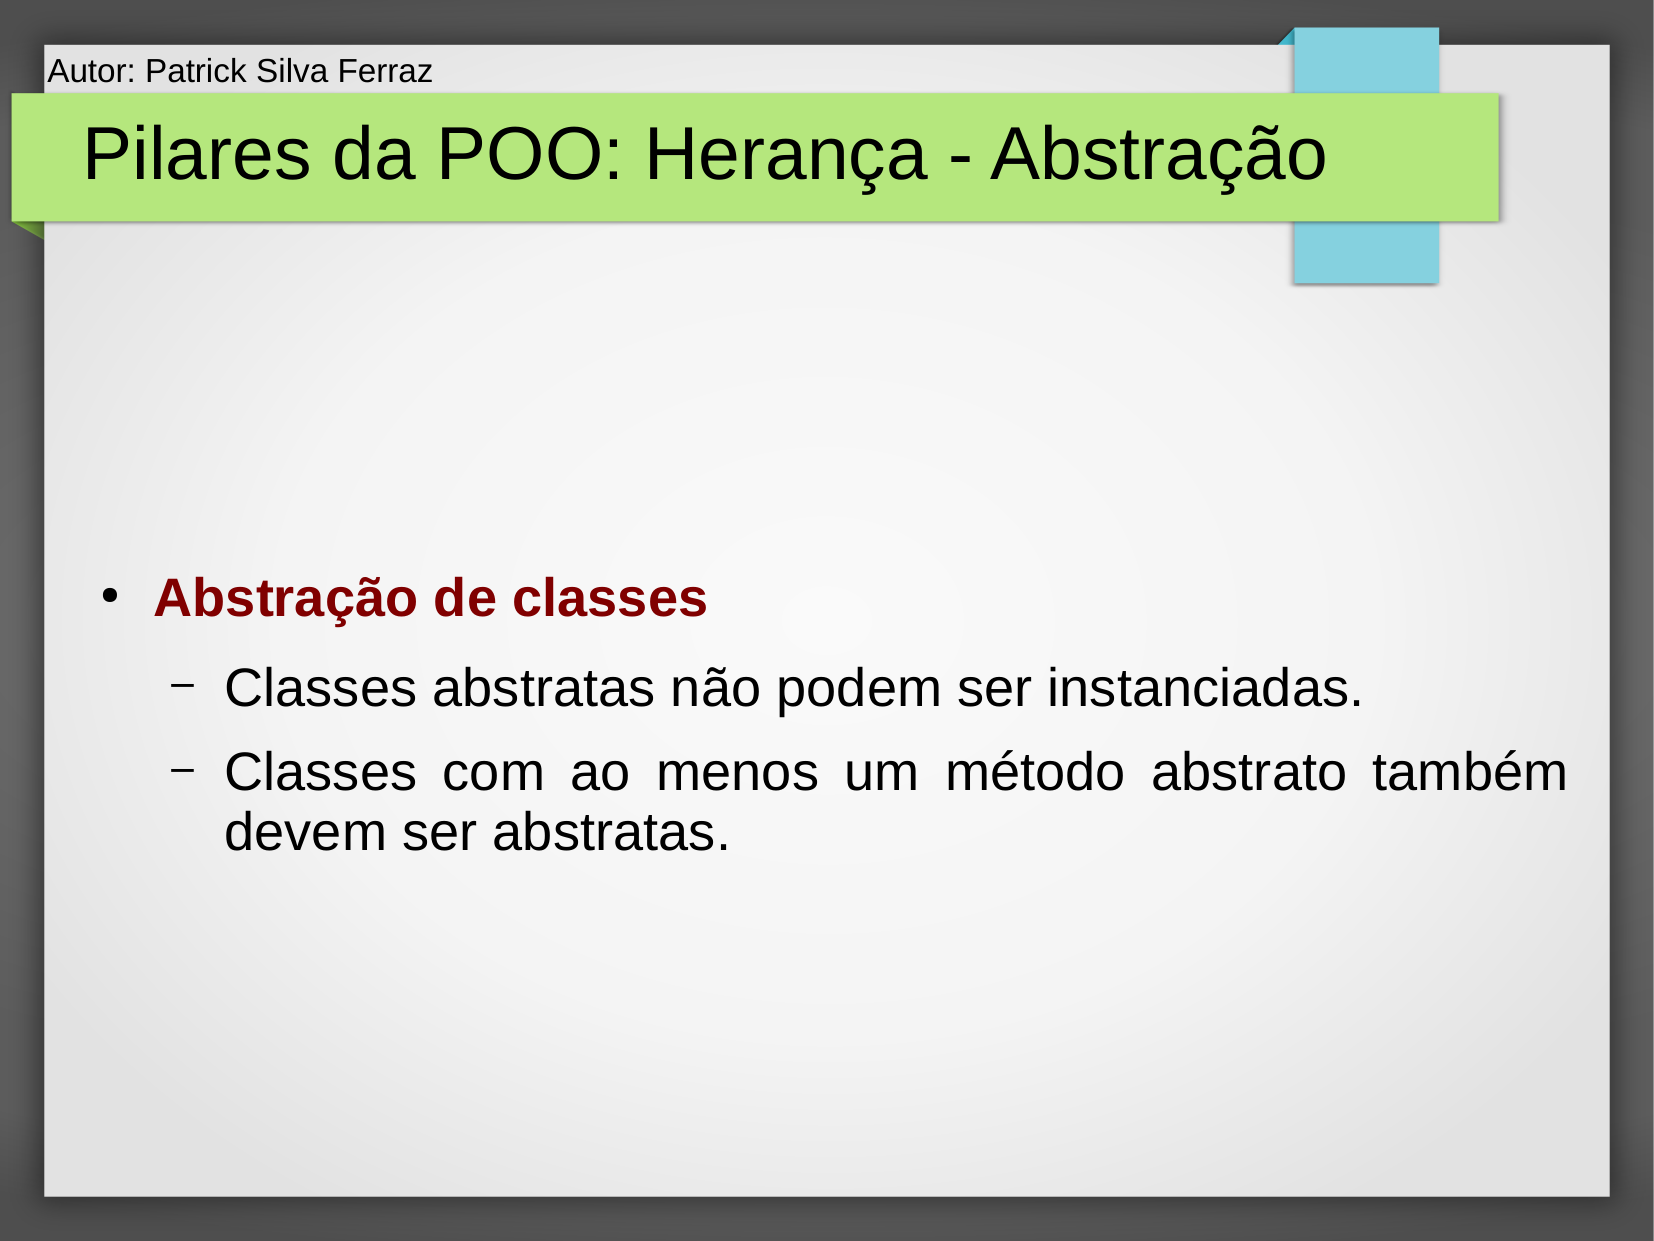

Autor: Patrick Silva Ferraz
# Pilares da POO: Herança - Abstração
Abstração de classes
Classes abstratas não podem ser instanciadas.
Classes com ao menos um método abstrato também devem ser abstratas.